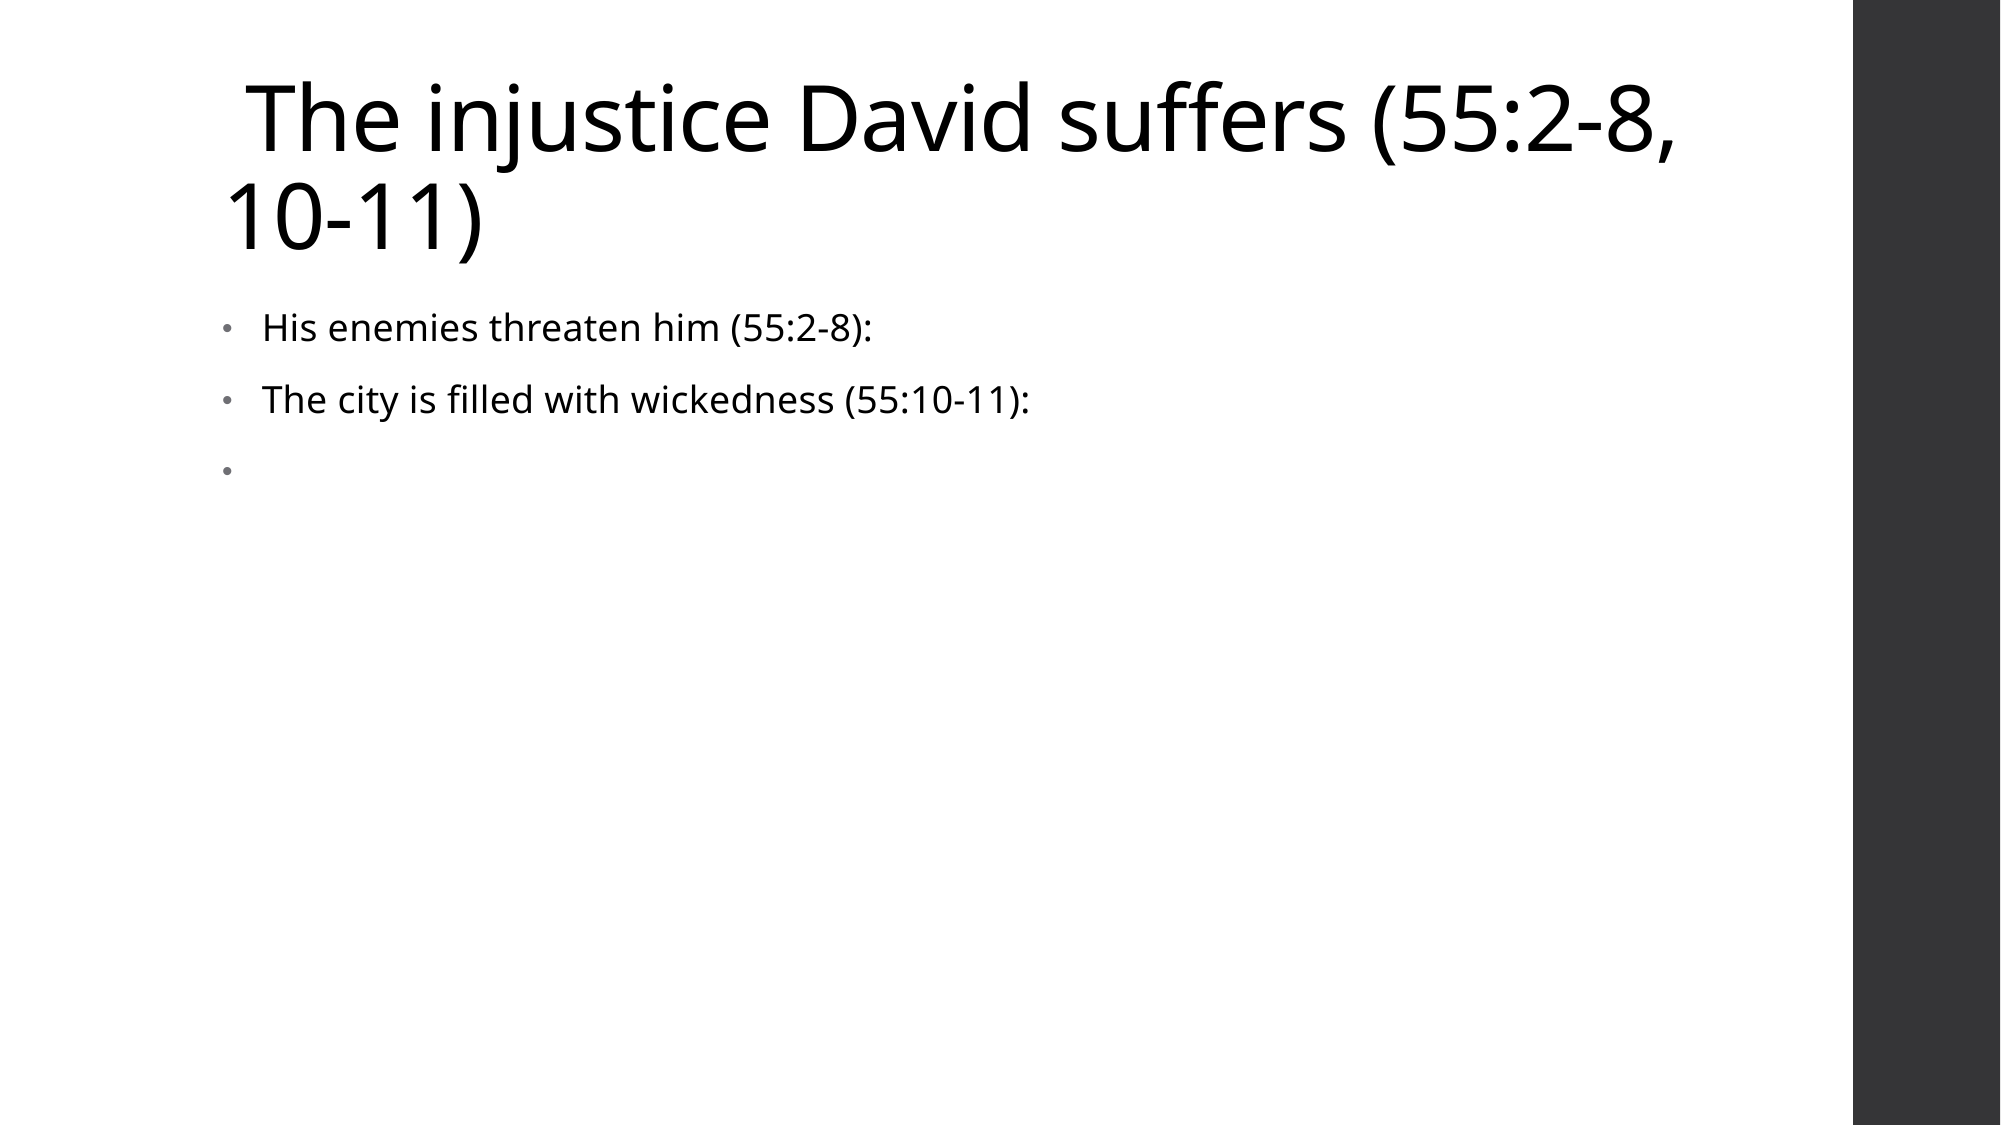

# The injustice David suffers (55:2-8, 10-11)
 His enemies threaten him (55:2-8):
 The city is filled with wickedness (55:10-11):